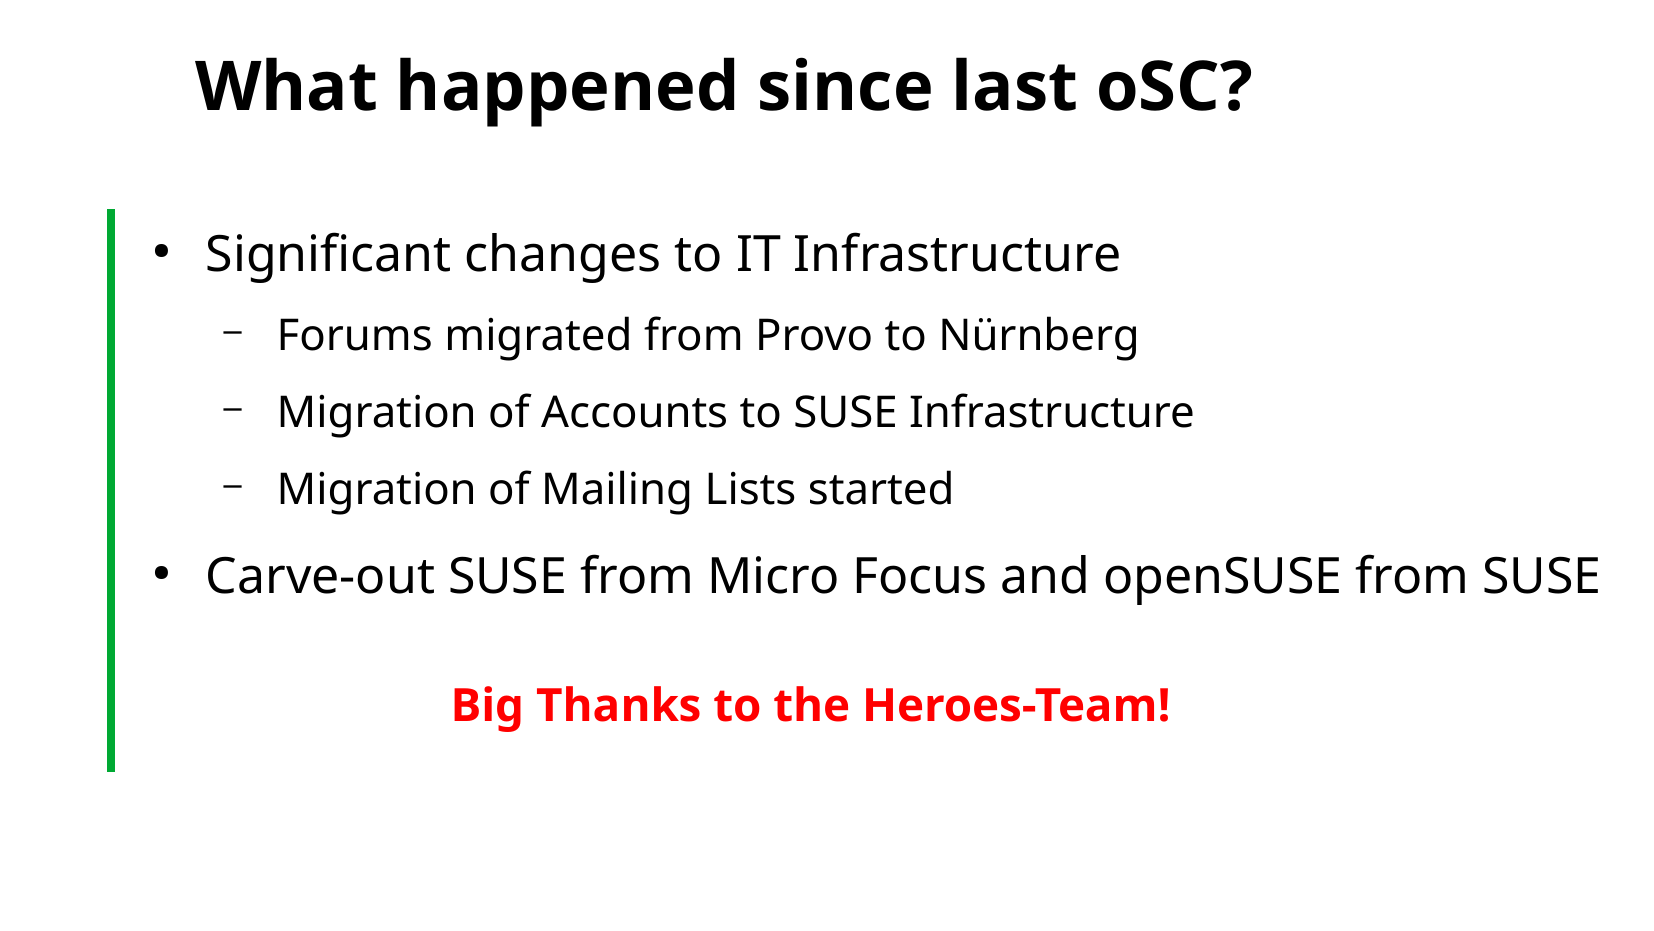

# What happened since last oSC?
Significant changes to IT Infrastructure
Forums migrated from Provo to Nürnberg
Migration of Accounts to SUSE Infrastructure
Migration of Mailing Lists started
Carve-out SUSE from Micro Focus and openSUSE from SUSE
Big Thanks to the Heroes-Team!